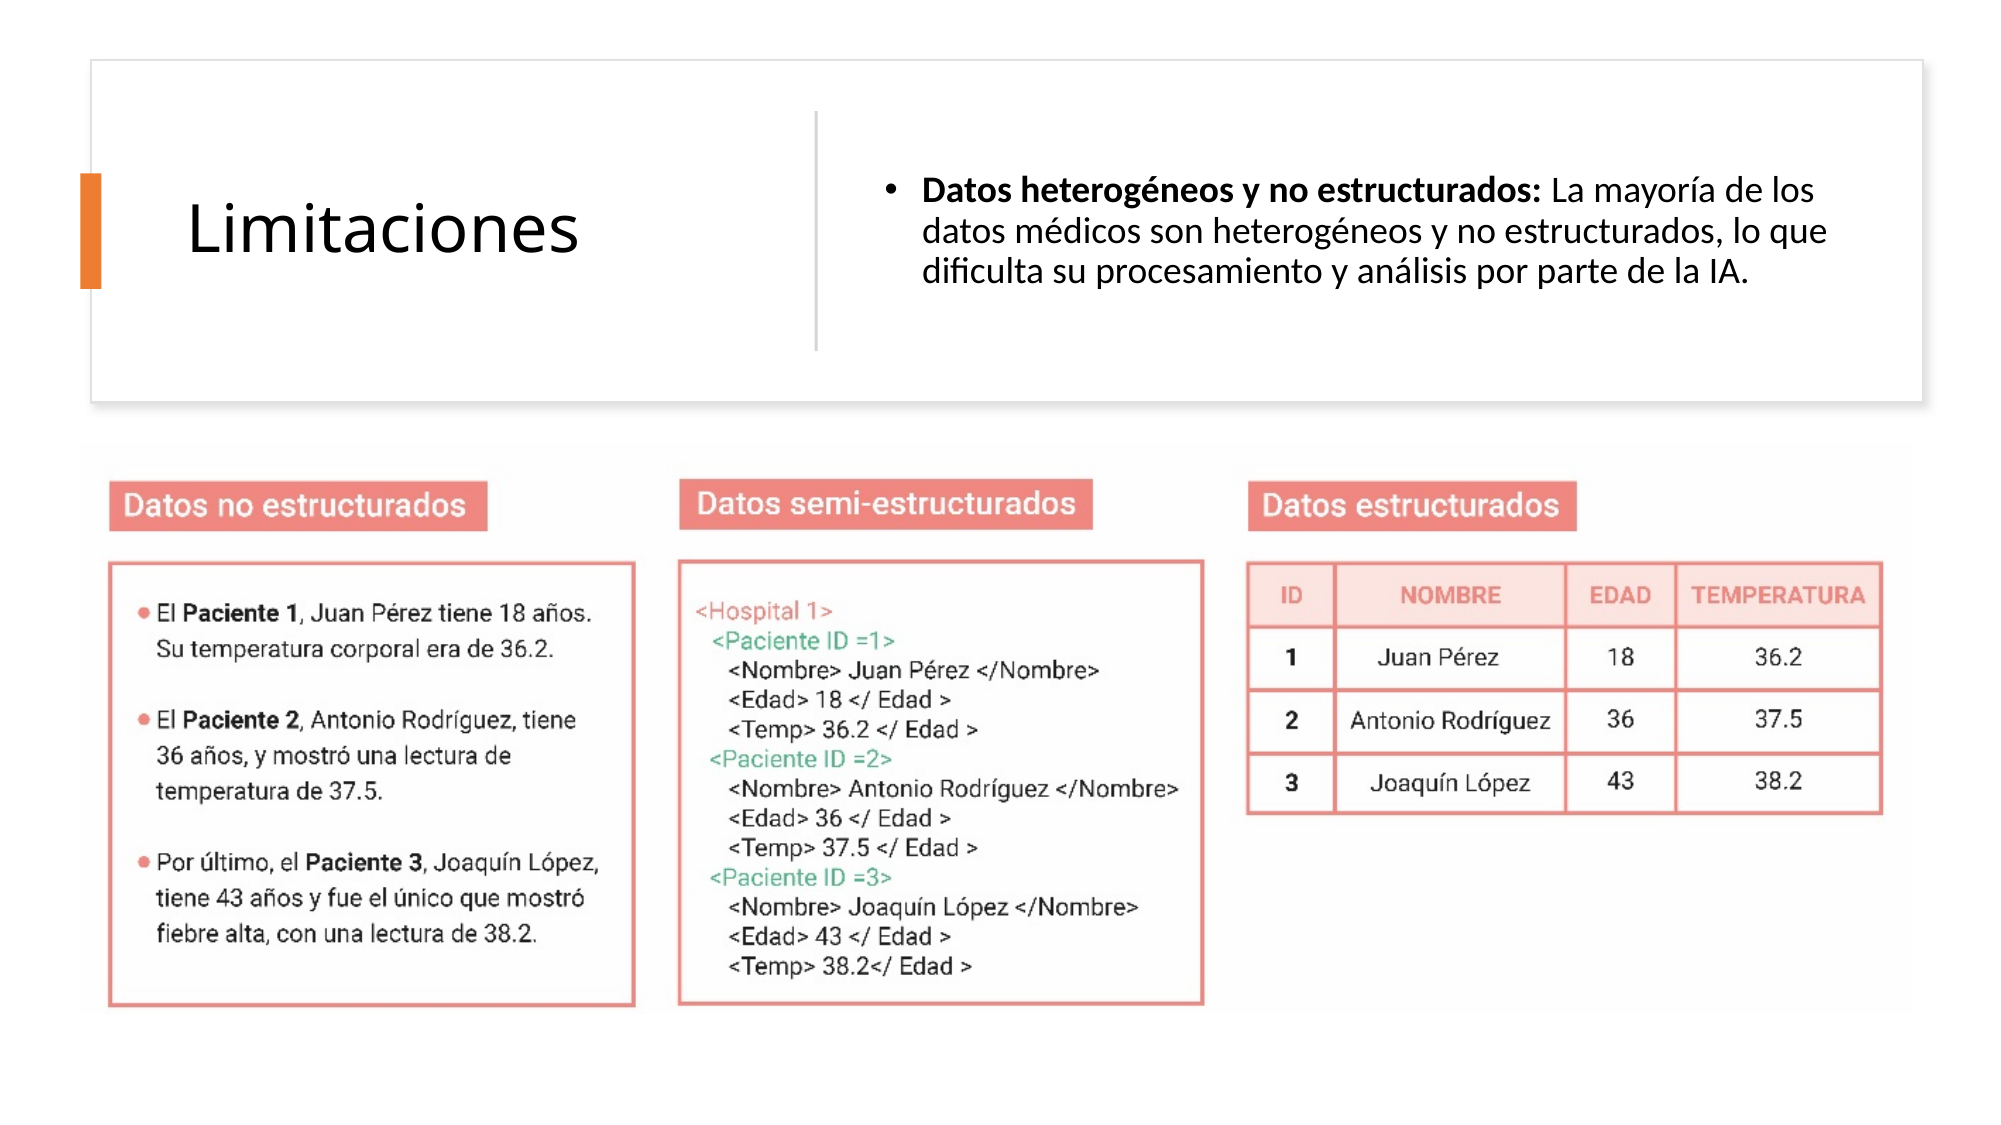

# Limitaciones
Datos heterogéneos y no estructurados: La mayoría de los datos médicos son heterogéneos y no estructurados, lo que dificulta su procesamiento y análisis por parte de la IA.